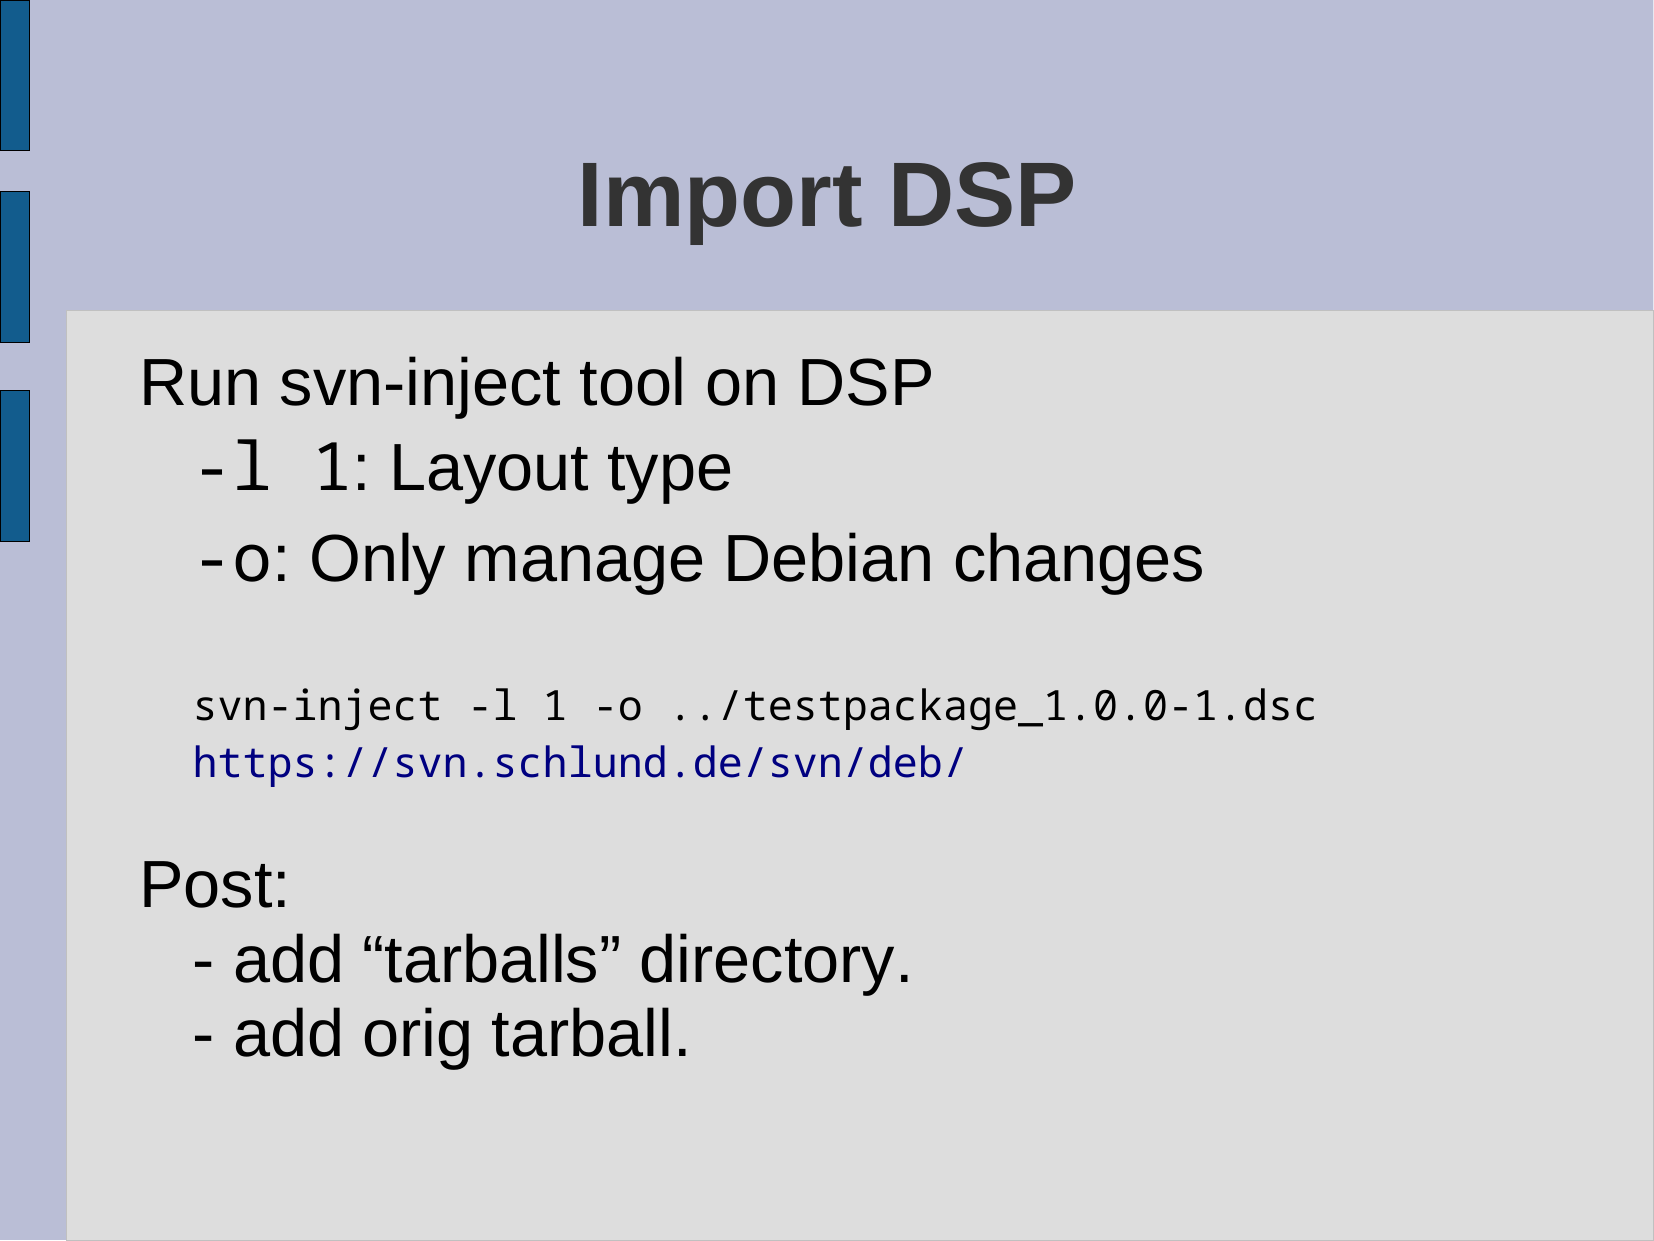

# Import DSP
Run svn-inject tool on DSP
-l 1: Layout type
-o: Only manage Debian changes
svn-inject -l 1 -o ../testpackage_1.0.0-1.dsc https://svn.schlund.de/svn/deb/
Post:
- add “tarballs” directory.
- add orig tarball.